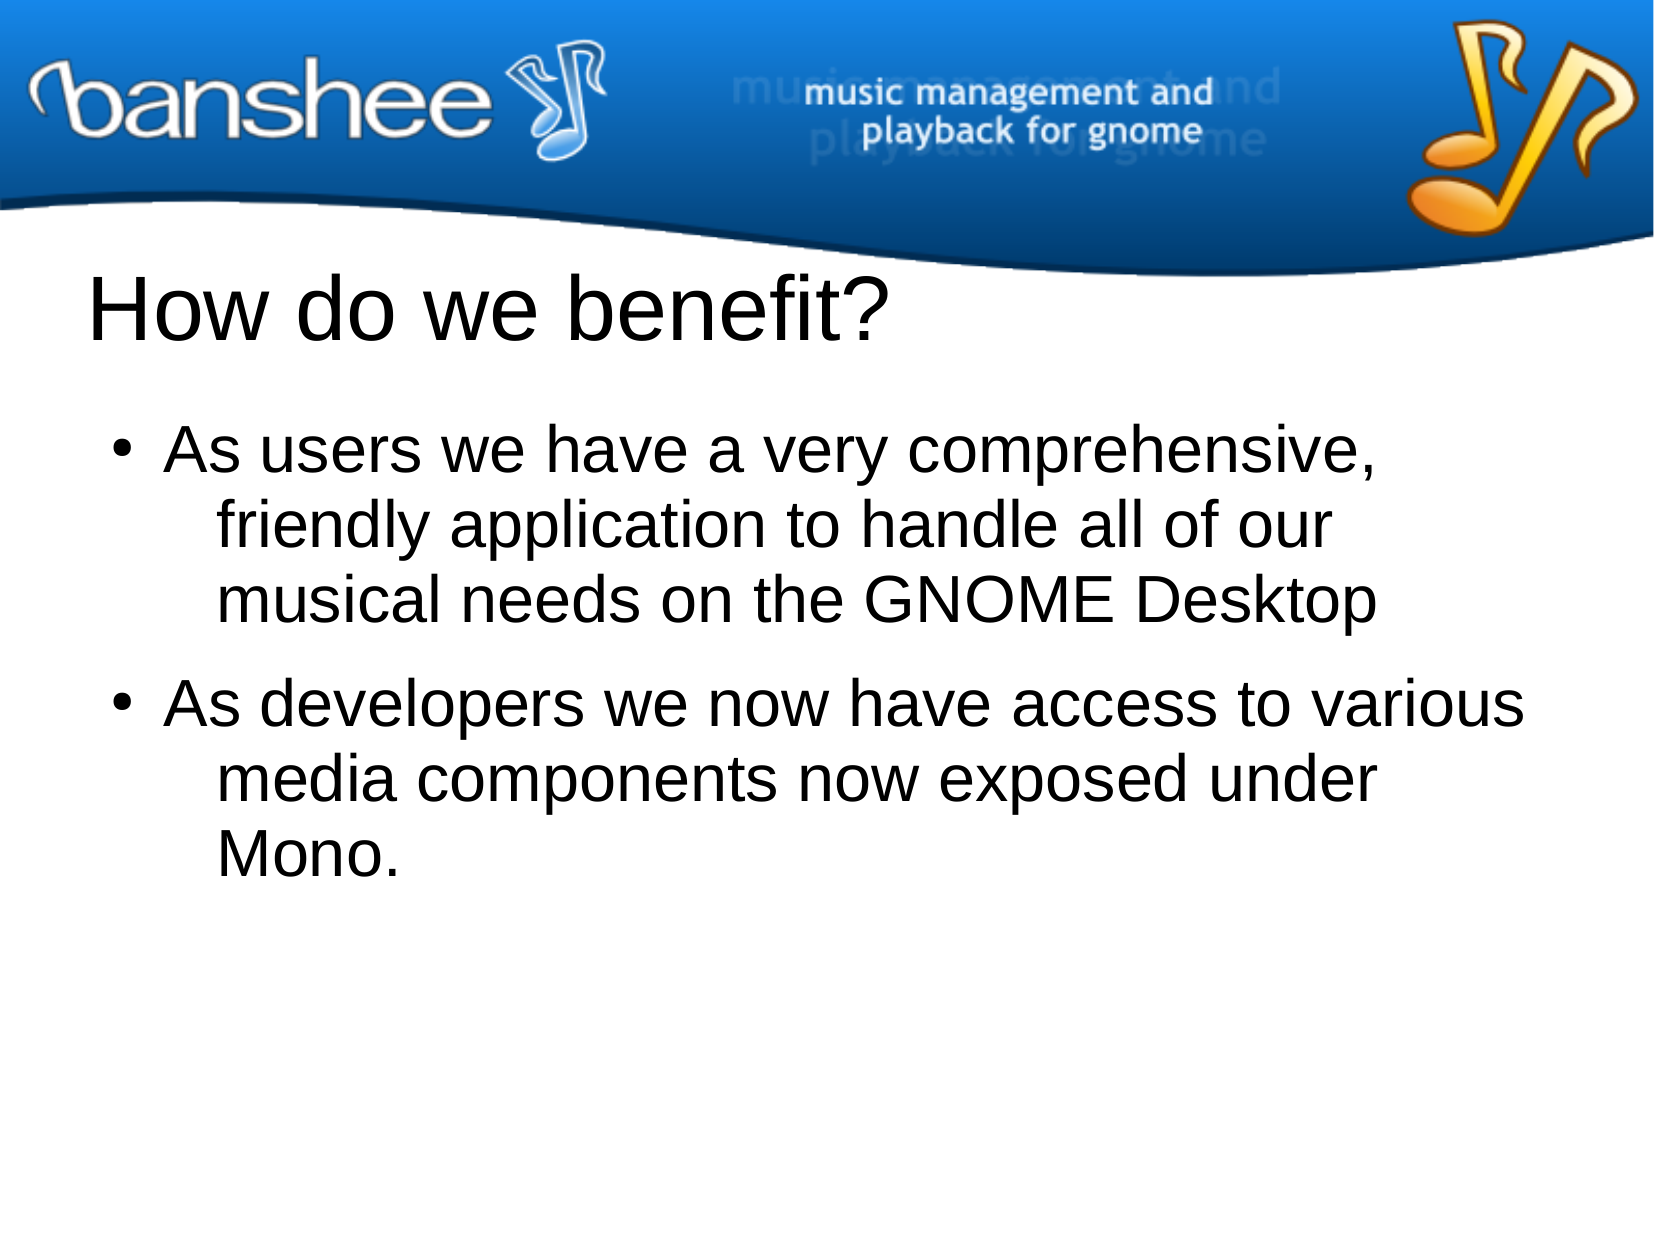

# How do we benefit?
As users we have a very comprehensive, friendly application to handle all of our musical needs on the GNOME Desktop
As developers we now have access to various media components now exposed under Mono.